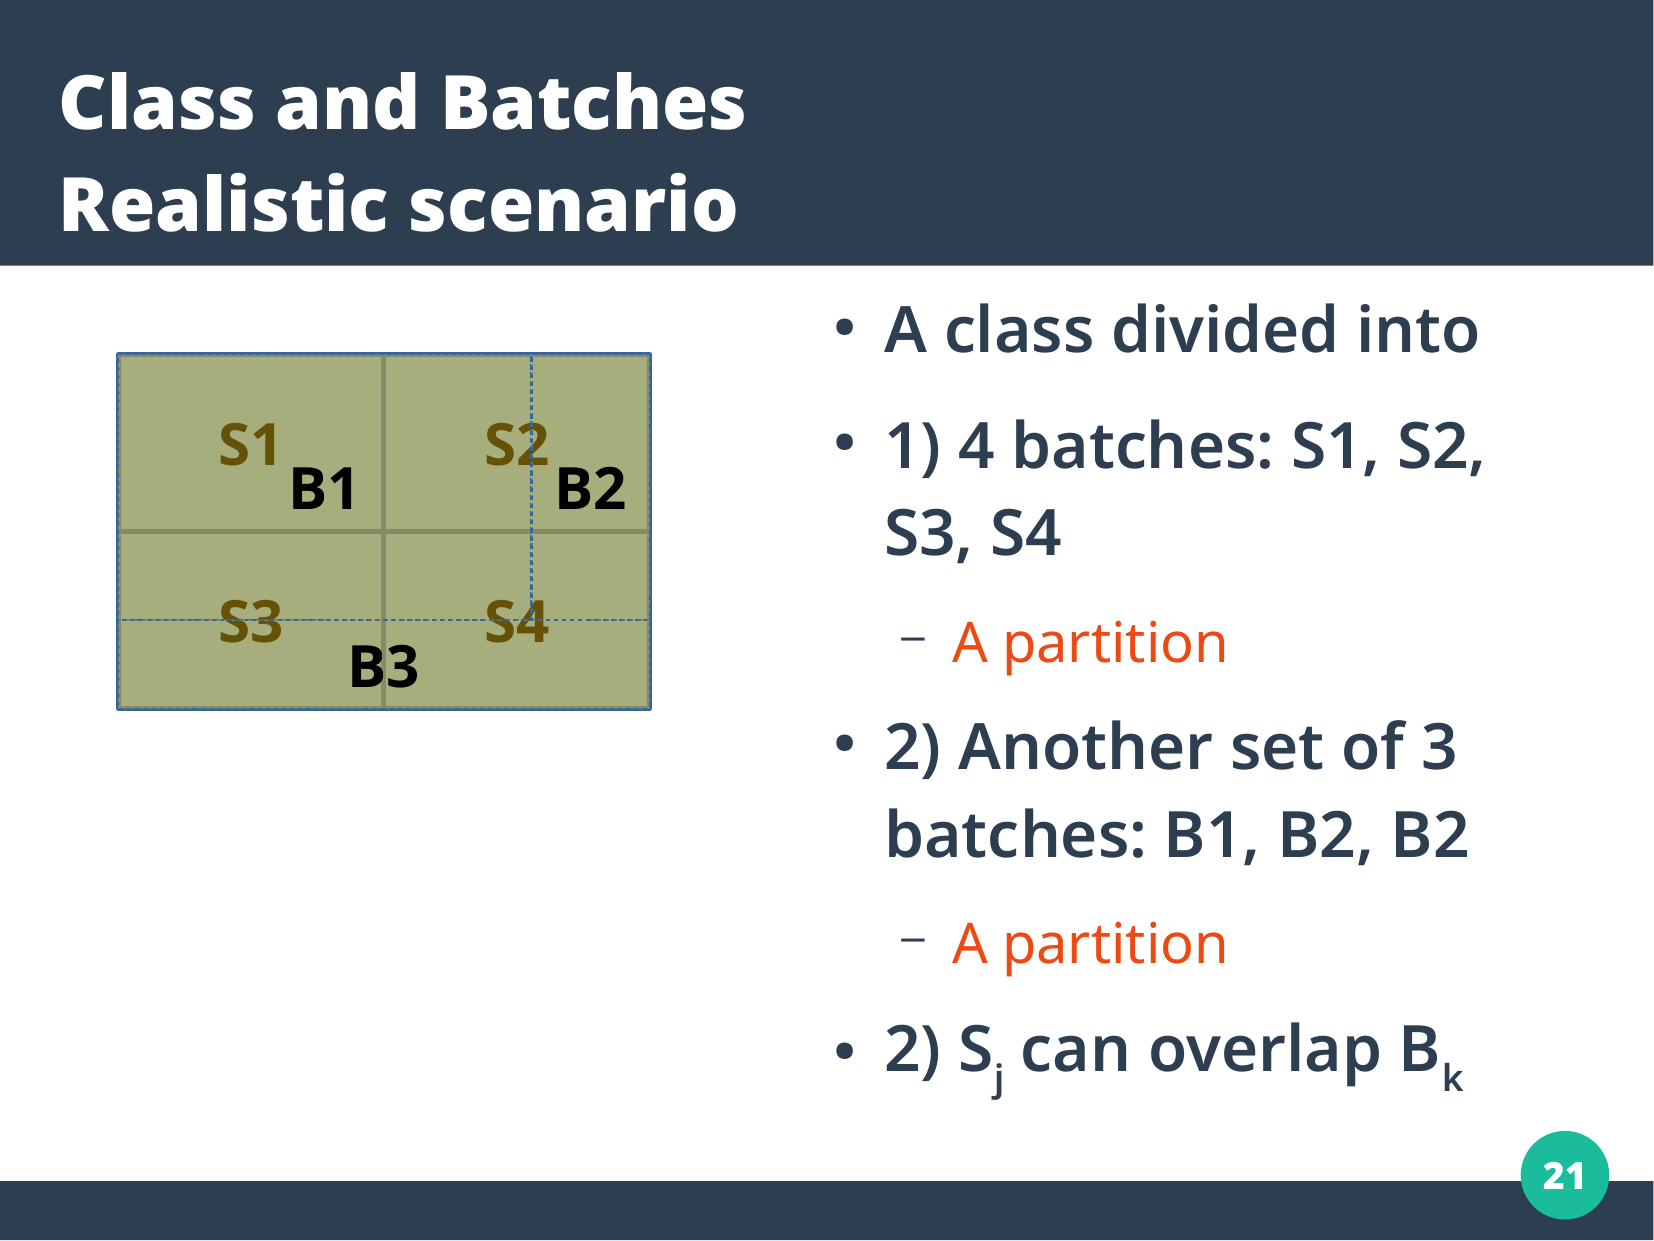

# Class and Batches Realistic scenario
A class divided into
1) 4 batches: S1, S2, S3, S4
A partition
2) Another set of 3 batches: B1, B2, B2
A partition
2) Sj can overlap Bk
S1
B1
S2
B2
S3
S4
B3
21